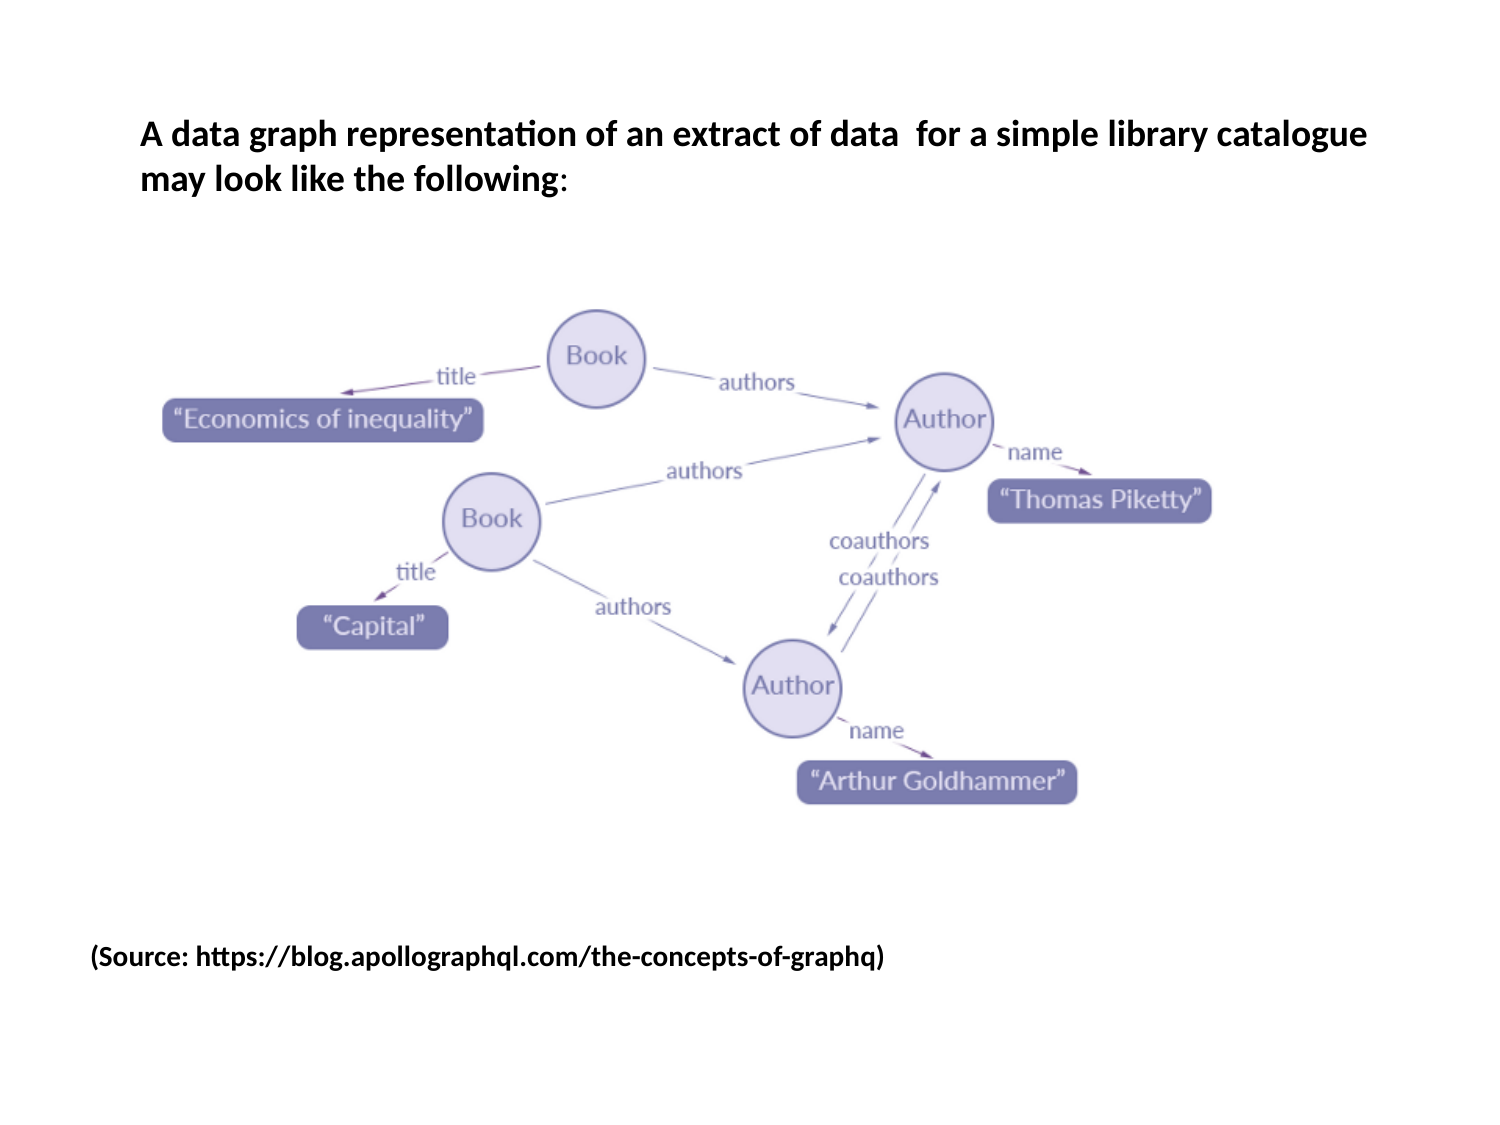

A data graph representation of an extract of data for a simple library catalogue may look like the following:
# (Source: https://blog.apollographql.com/the-concepts-of-graphq)